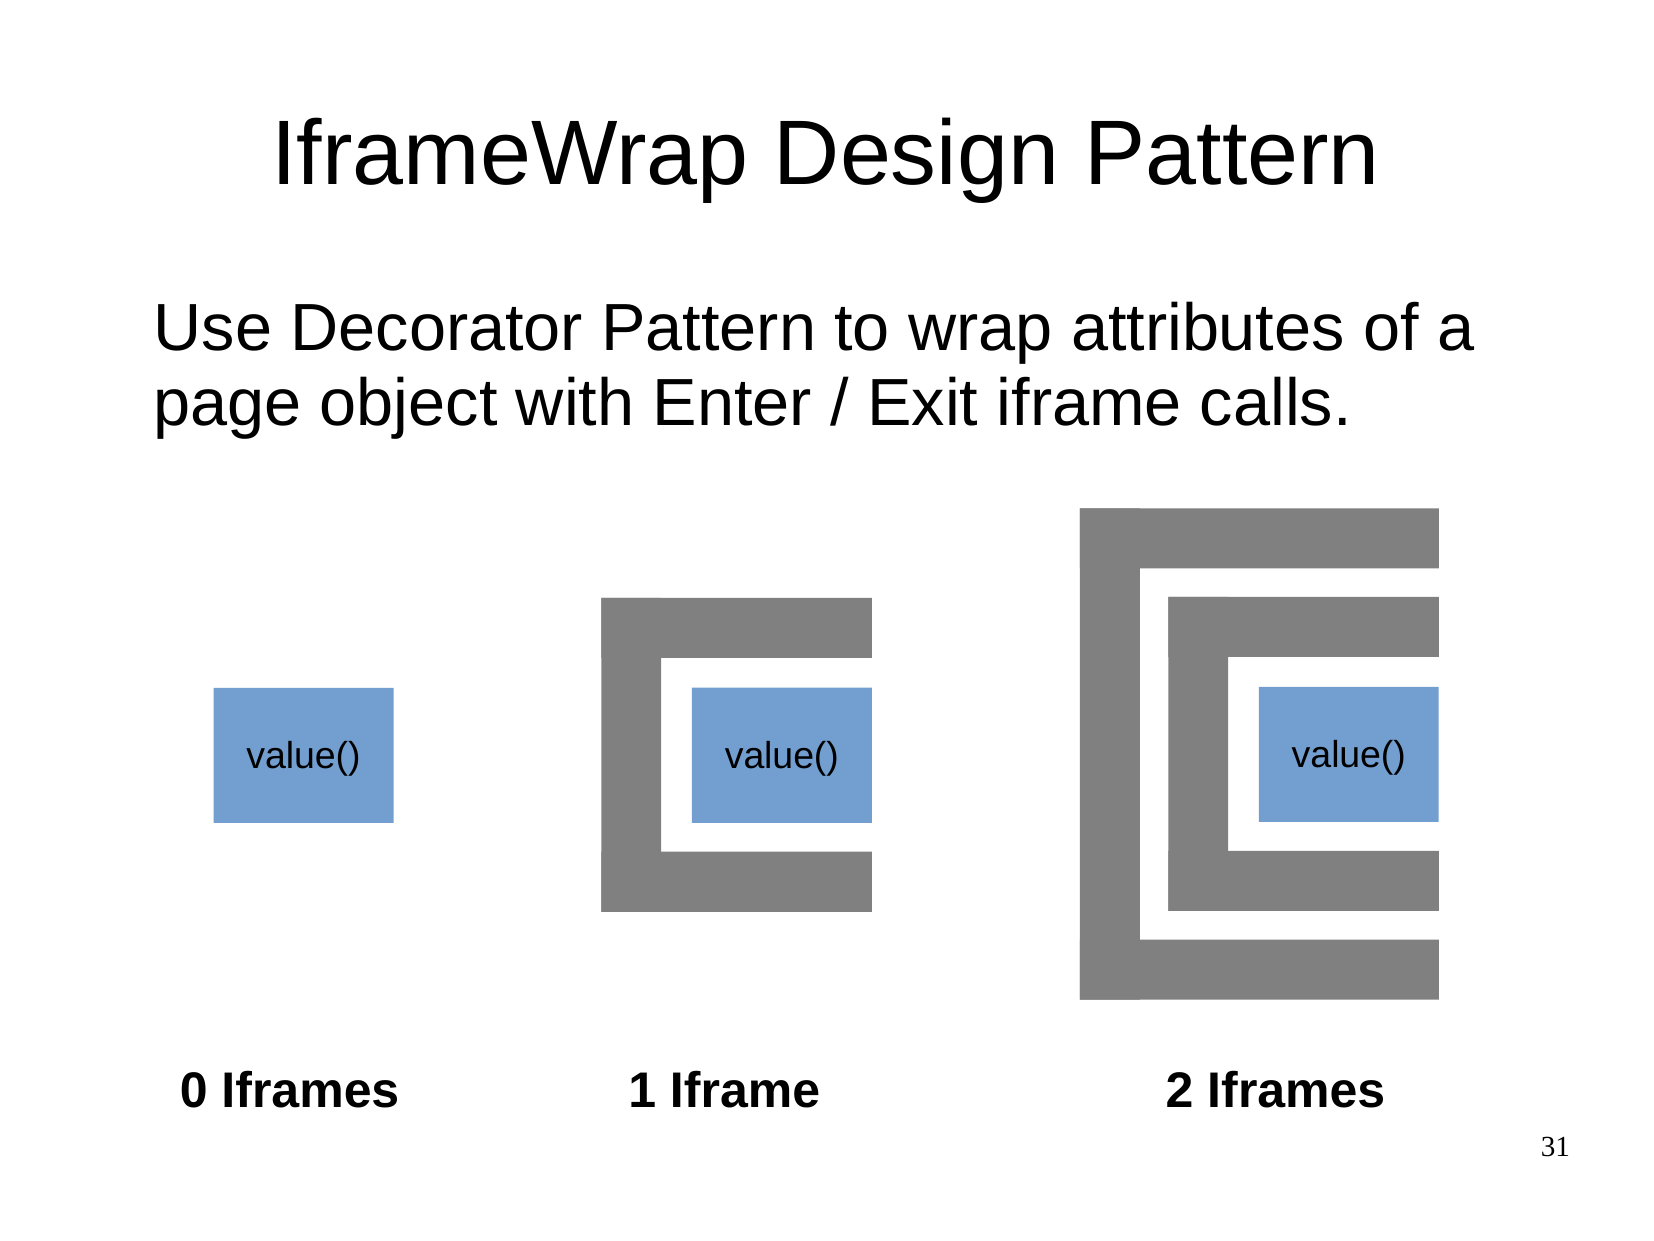

# IframeWrap Design Pattern
Use Decorator Pattern to wrap attributes of a page object with Enter / Exit iframe calls.
value()
value()
value()
0 Iframes
1 Iframe
2 Iframes
31